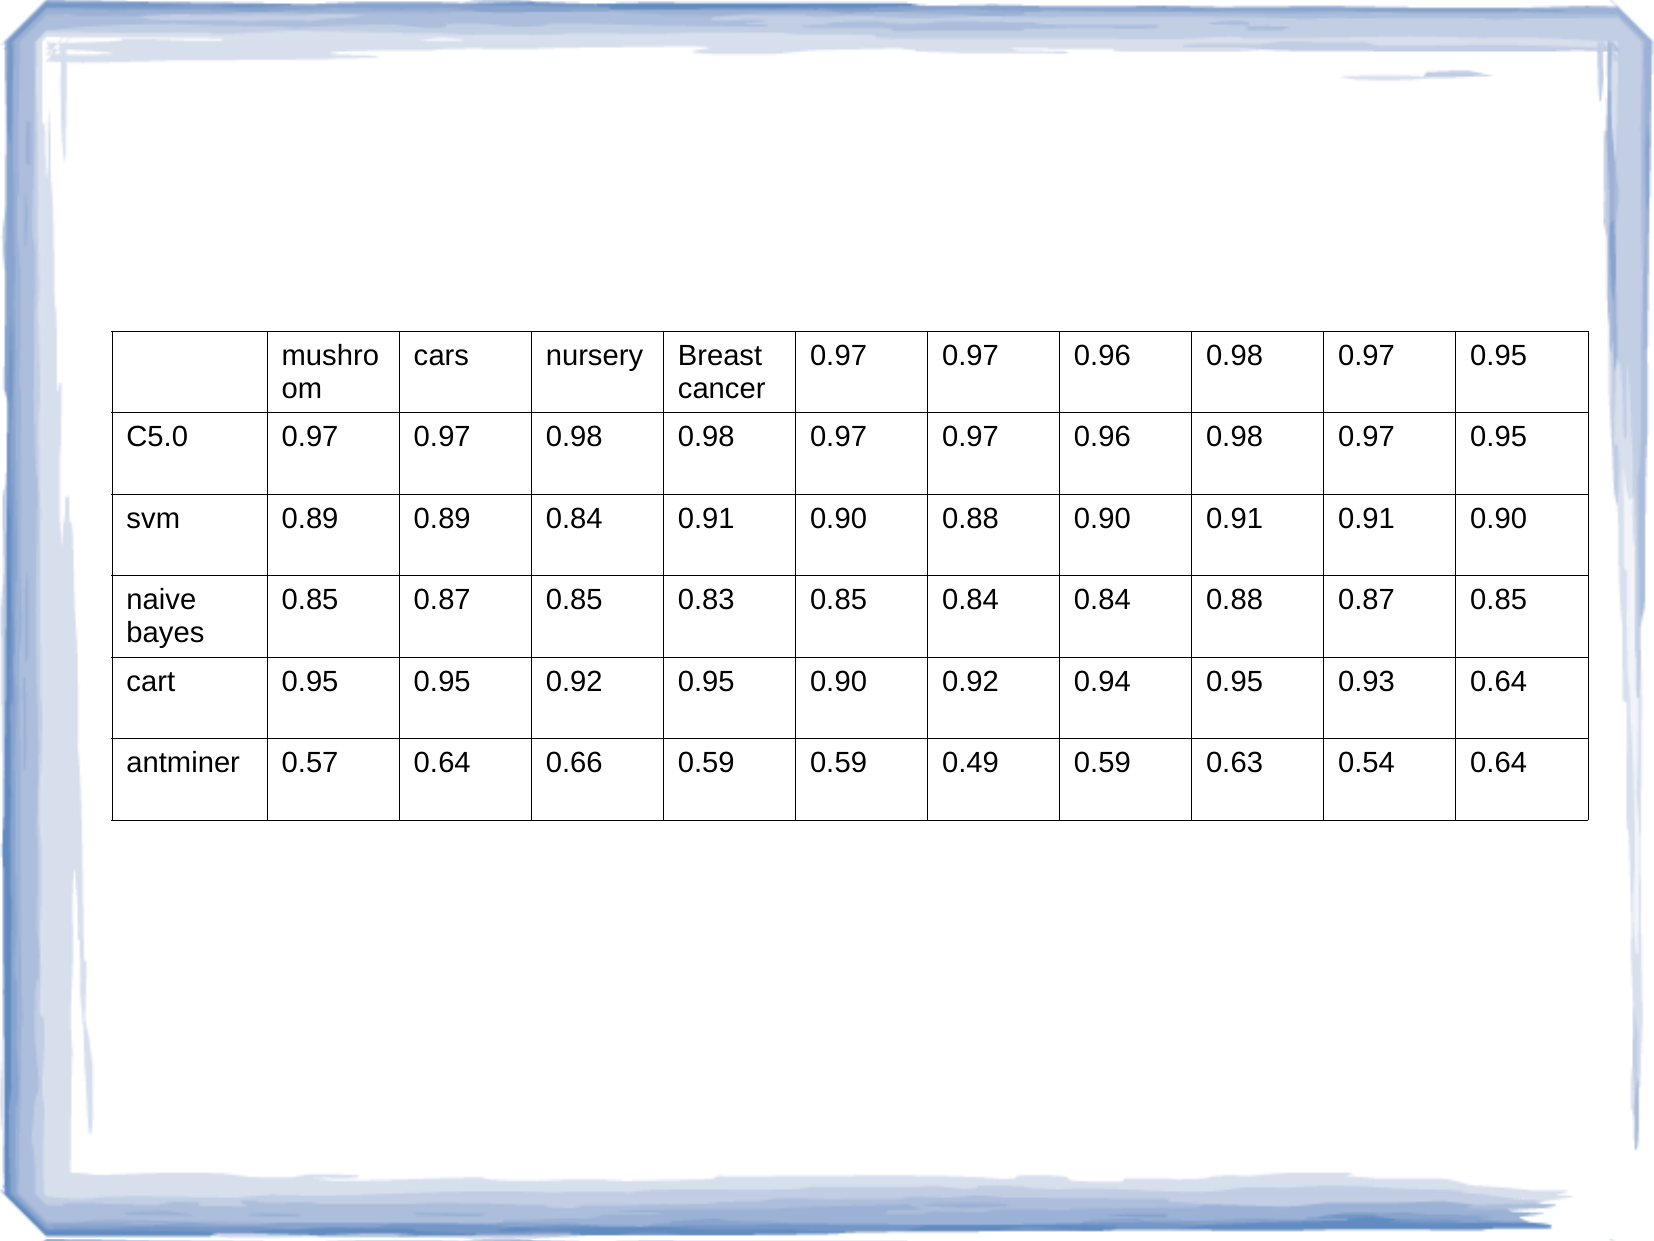

#
| | mushroom | cars | nursery | Breast cancer | 0.97 | 0.97 | 0.96 | 0.98 | 0.97 | 0.95 |
| --- | --- | --- | --- | --- | --- | --- | --- | --- | --- | --- |
| C5.0 | 0.97 | 0.97 | 0.98 | 0.98 | 0.97 | 0.97 | 0.96 | 0.98 | 0.97 | 0.95 |
| svm | 0.89 | 0.89 | 0.84 | 0.91 | 0.90 | 0.88 | 0.90 | 0.91 | 0.91 | 0.90 |
| naive bayes | 0.85 | 0.87 | 0.85 | 0.83 | 0.85 | 0.84 | 0.84 | 0.88 | 0.87 | 0.85 |
| cart | 0.95 | 0.95 | 0.92 | 0.95 | 0.90 | 0.92 | 0.94 | 0.95 | 0.93 | 0.64 |
| antminer | 0.57 | 0.64 | 0.66 | 0.59 | 0.59 | 0.49 | 0.59 | 0.63 | 0.54 | 0.64 |